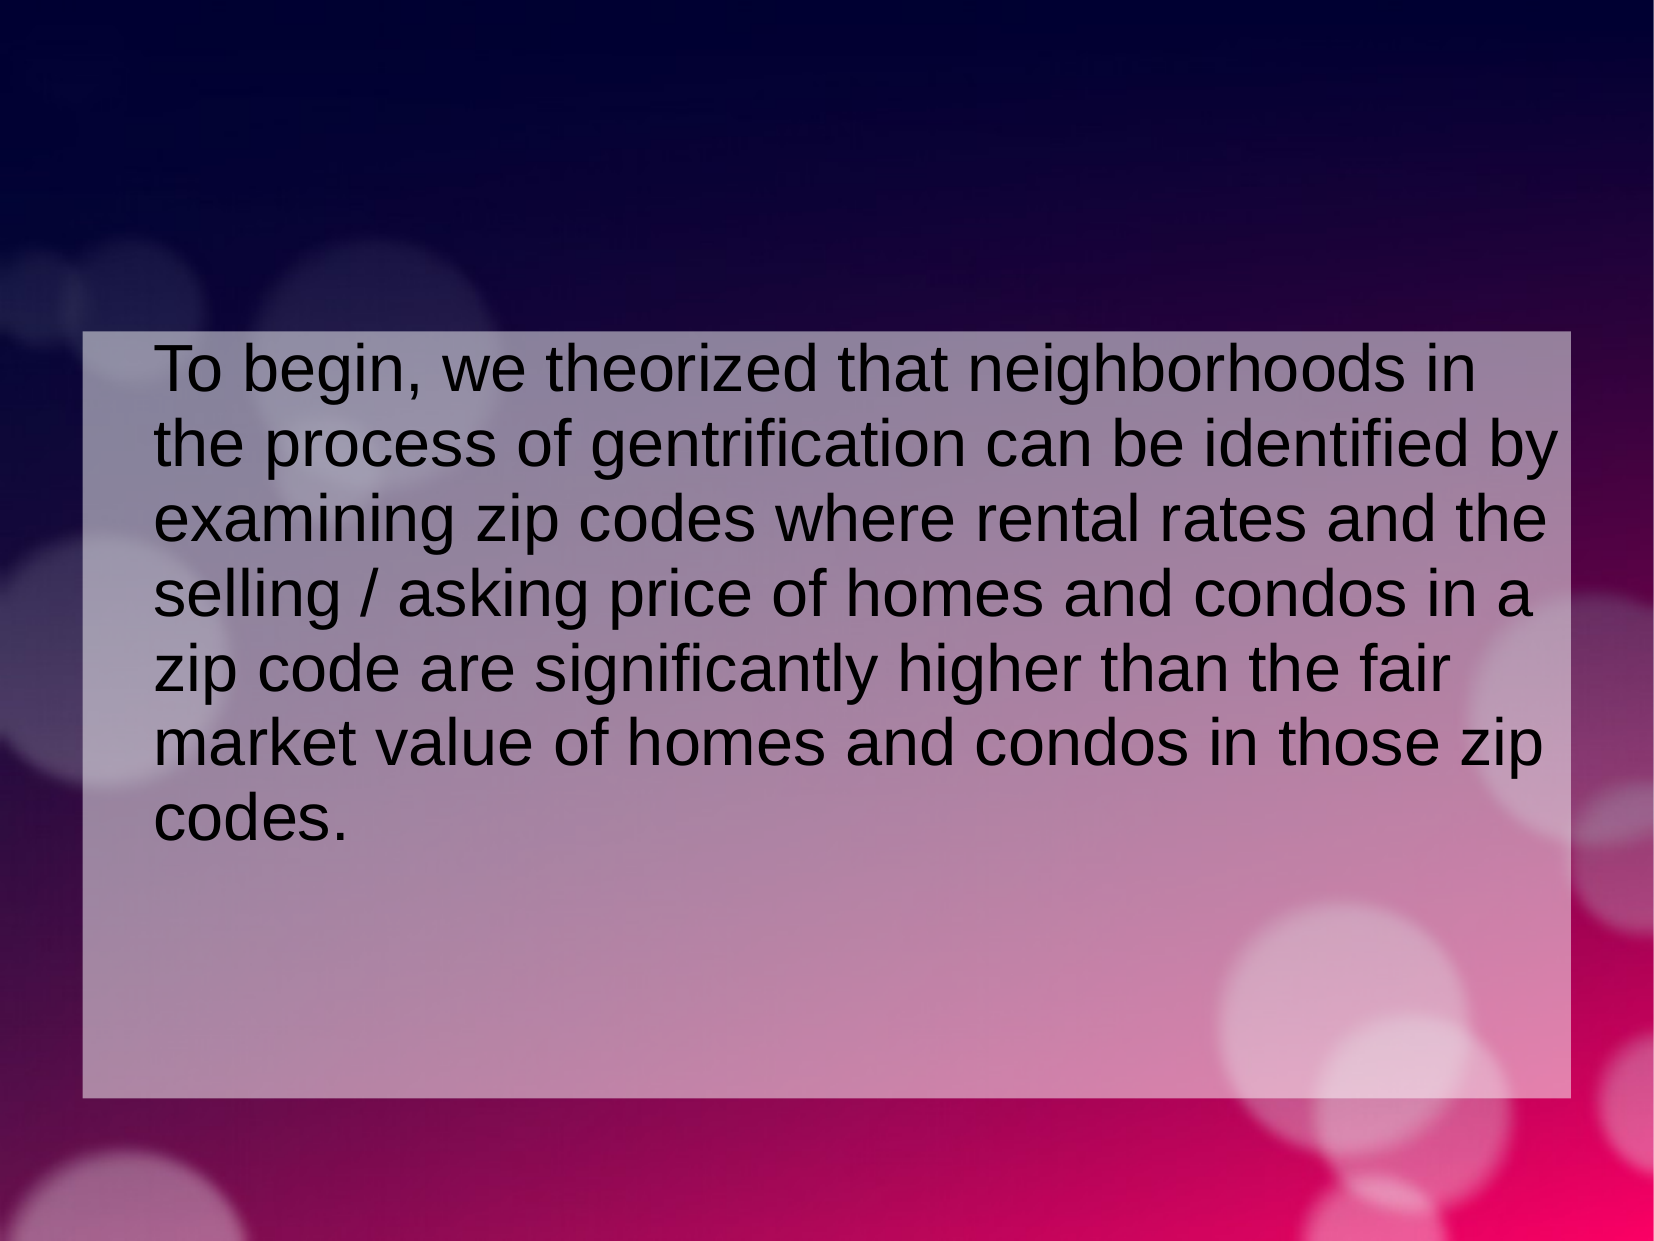

# To begin, we theorized that neighborhoods in the process of gentrification can be identified by examining zip codes where rental rates and the selling / asking price of homes and condos in a zip code are significantly higher than the fair market value of homes and condos in those zip codes.